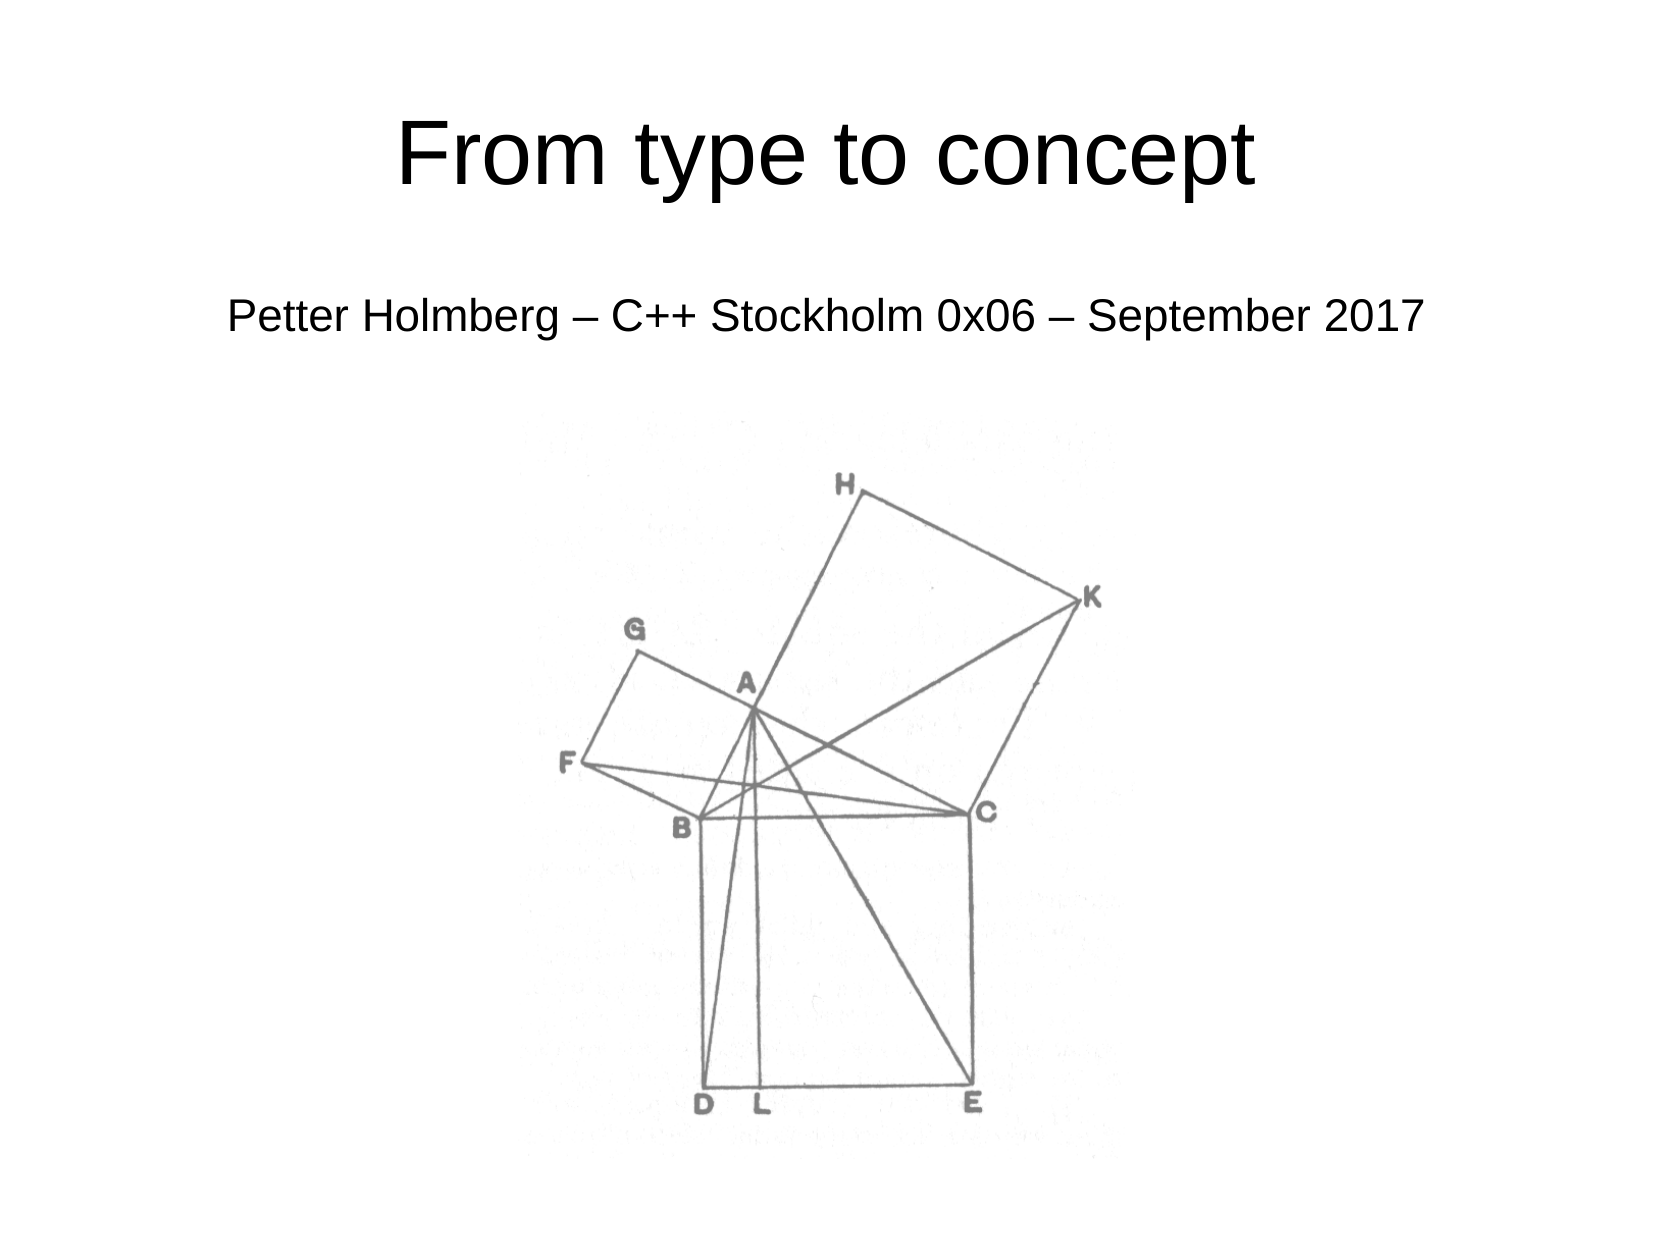

# From type to concept
Petter Holmberg – C++ Stockholm 0x06 – September 2017